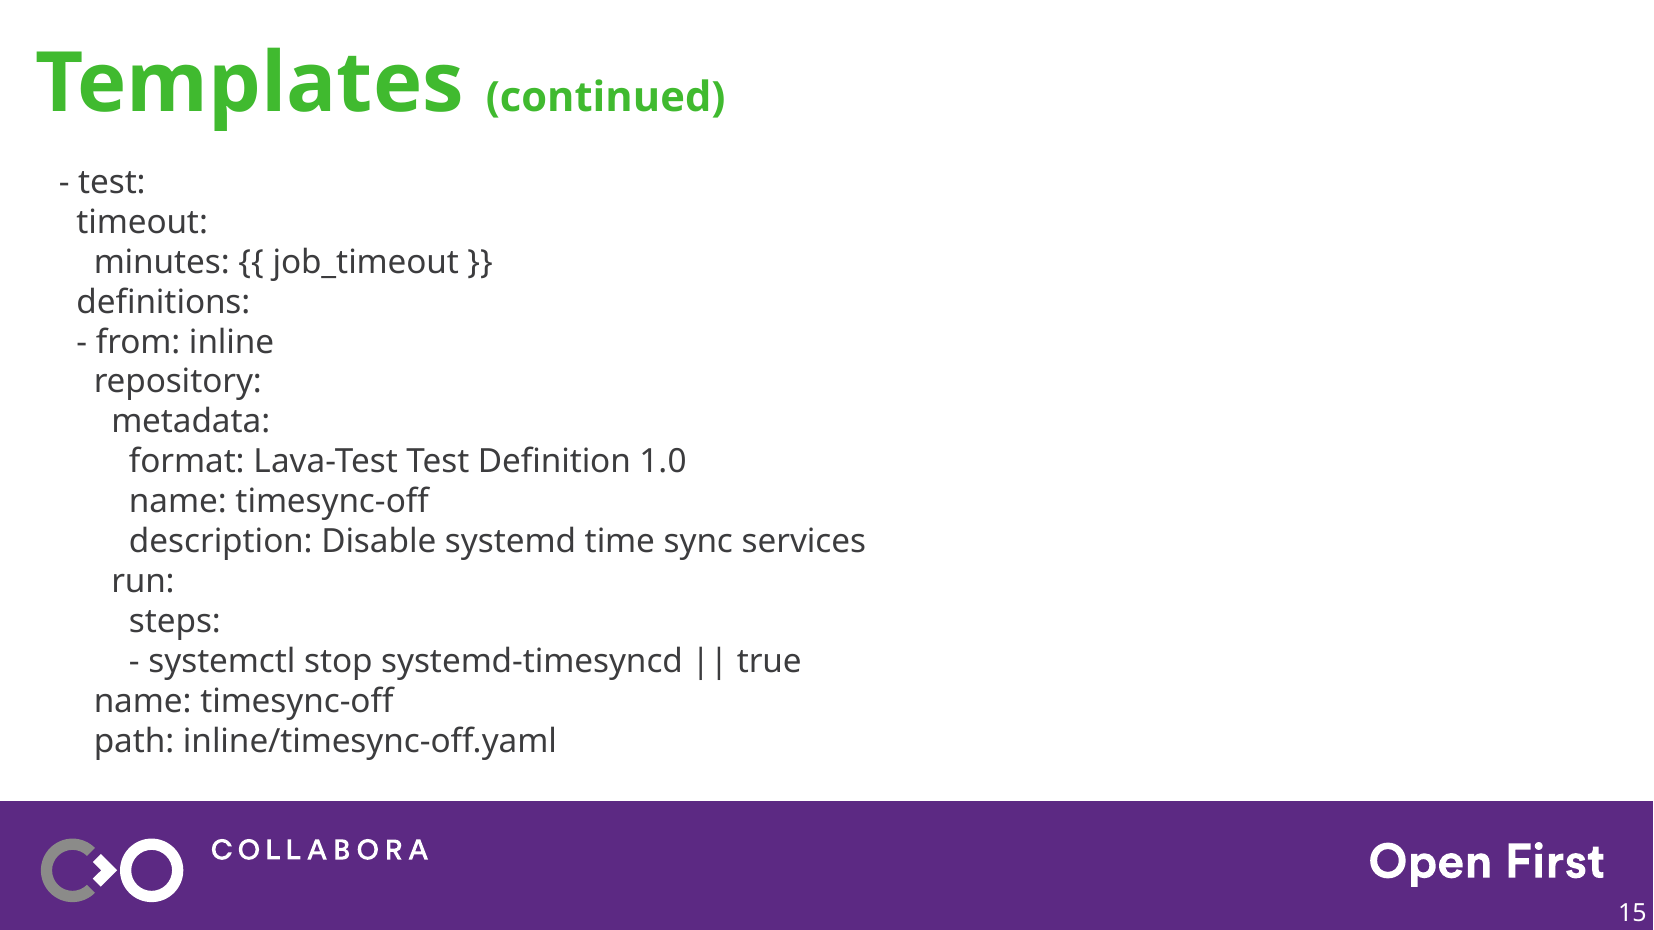

# Templates (continued)
 - test:
 timeout:
 minutes: {{ job_timeout }}
 definitions:
 - from: inline
 repository:
 metadata:
 format: Lava-Test Test Definition 1.0
 name: timesync-off
 description: Disable systemd time sync services
 run:
 steps:
 - systemctl stop systemd-timesyncd || true
 name: timesync-off
 path: inline/timesync-off.yaml